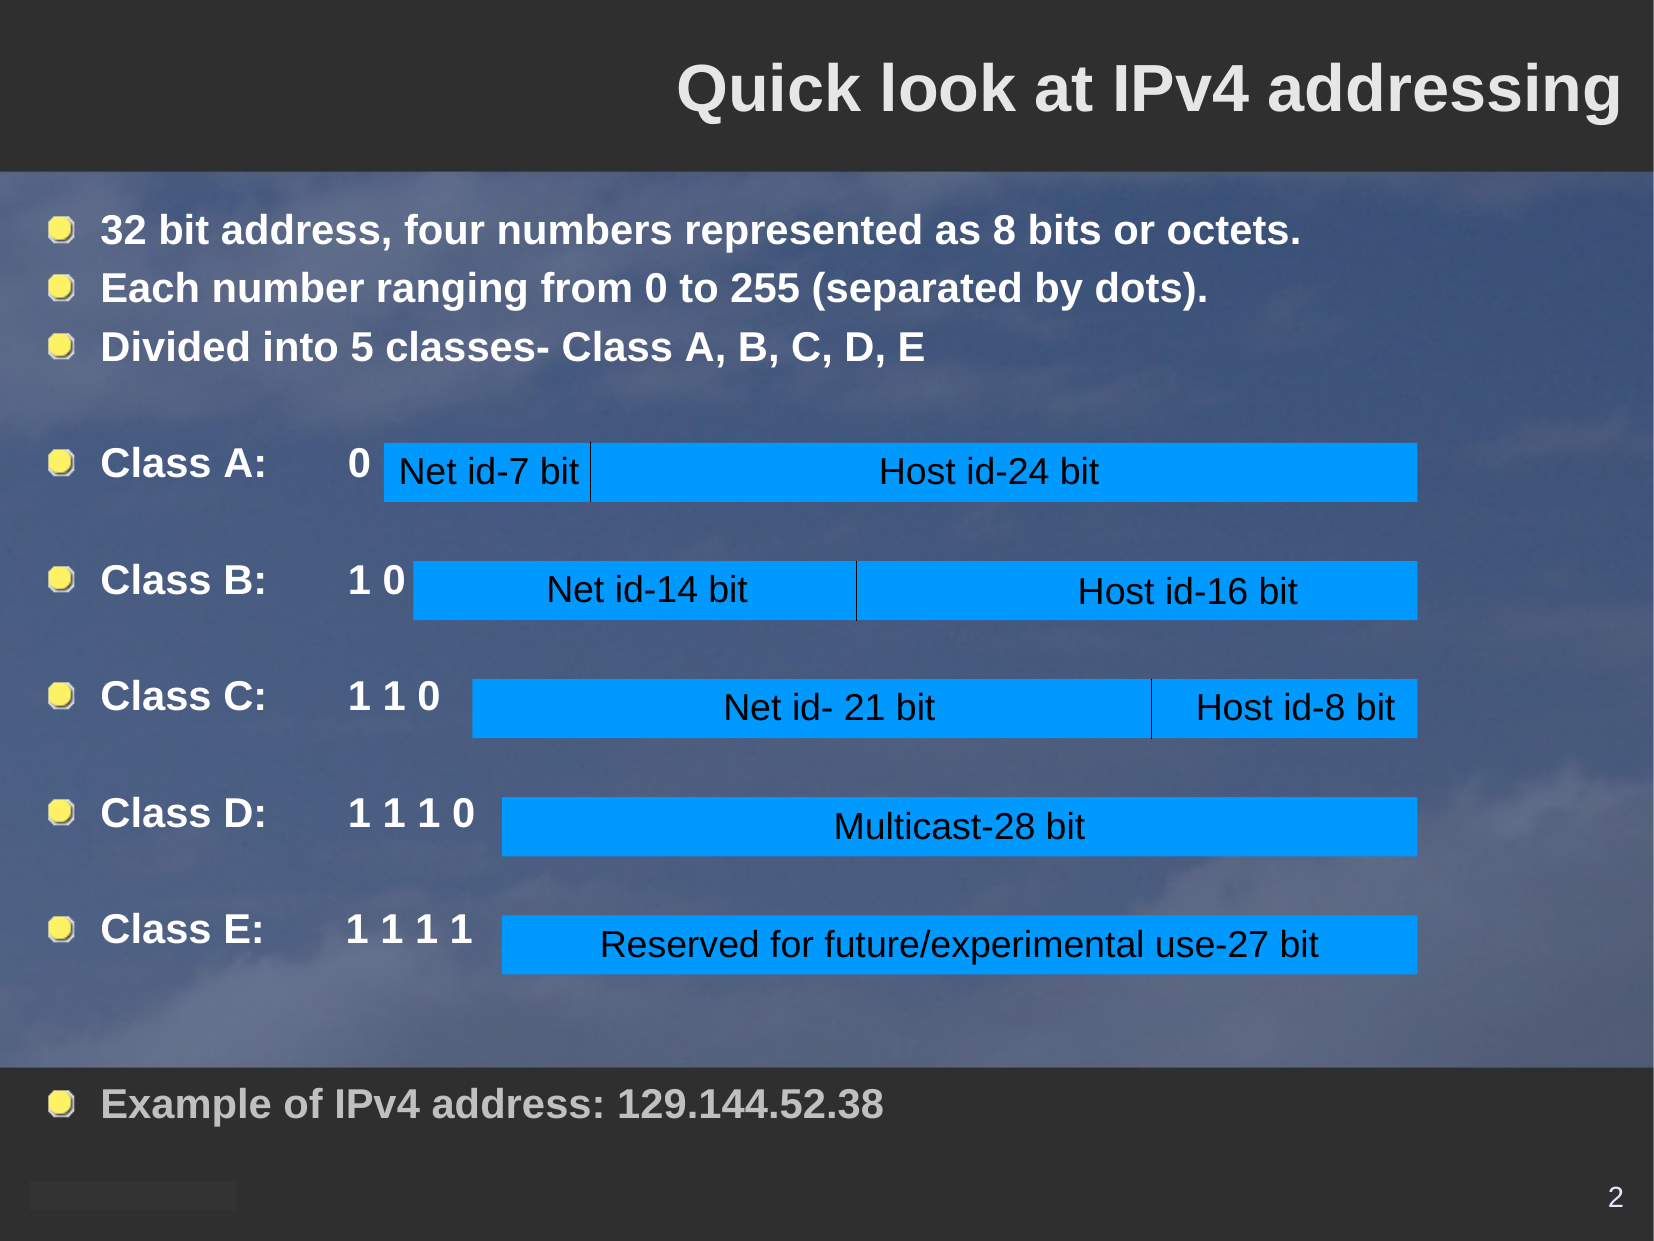

# Quick look at IPv4 addressing
32 bit address, four numbers represented as 8 bits or octets.
Each number ranging from 0 to 255 (separated by dots).
Divided into 5 classes- Class A, B, C, D, E
Class A: 0
Class B: 1 0
Class C: 1 1 0
Class D: 1 1 1 0
Class E: 1 1 1 1
Example of IPv4 address: 129.144.52.38
Net id-7 bit
Host id-24 bit
Net id-14 bit
Host id-16 bit
Net id- 21 bit
Host id-8 bit
Multicast-28 bit
Reserved for future/experimental use-27 bit
2006-06-01
2